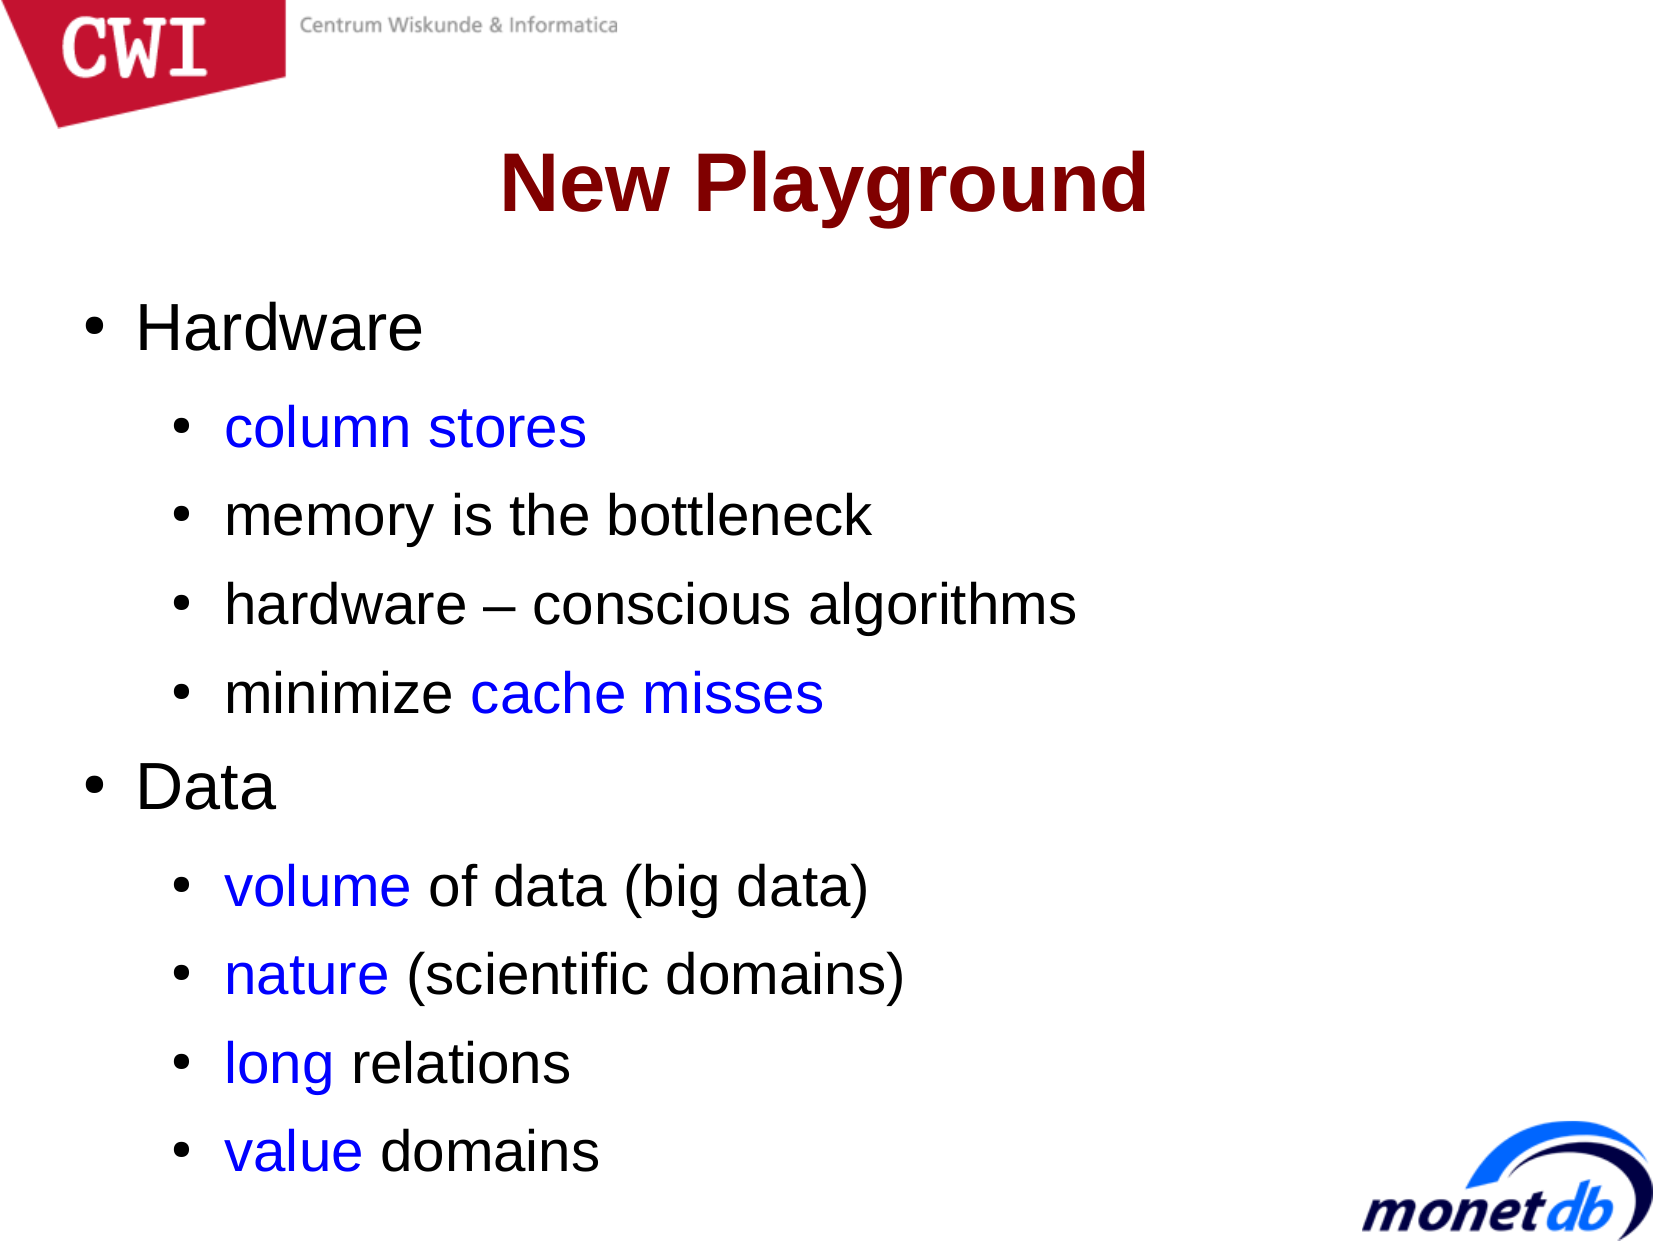

# New Playground
Hardware
column stores
memory is the bottleneck
hardware – conscious algorithms
minimize cache misses
Data
volume of data (big data)
nature (scientific domains)
long relations
value domains